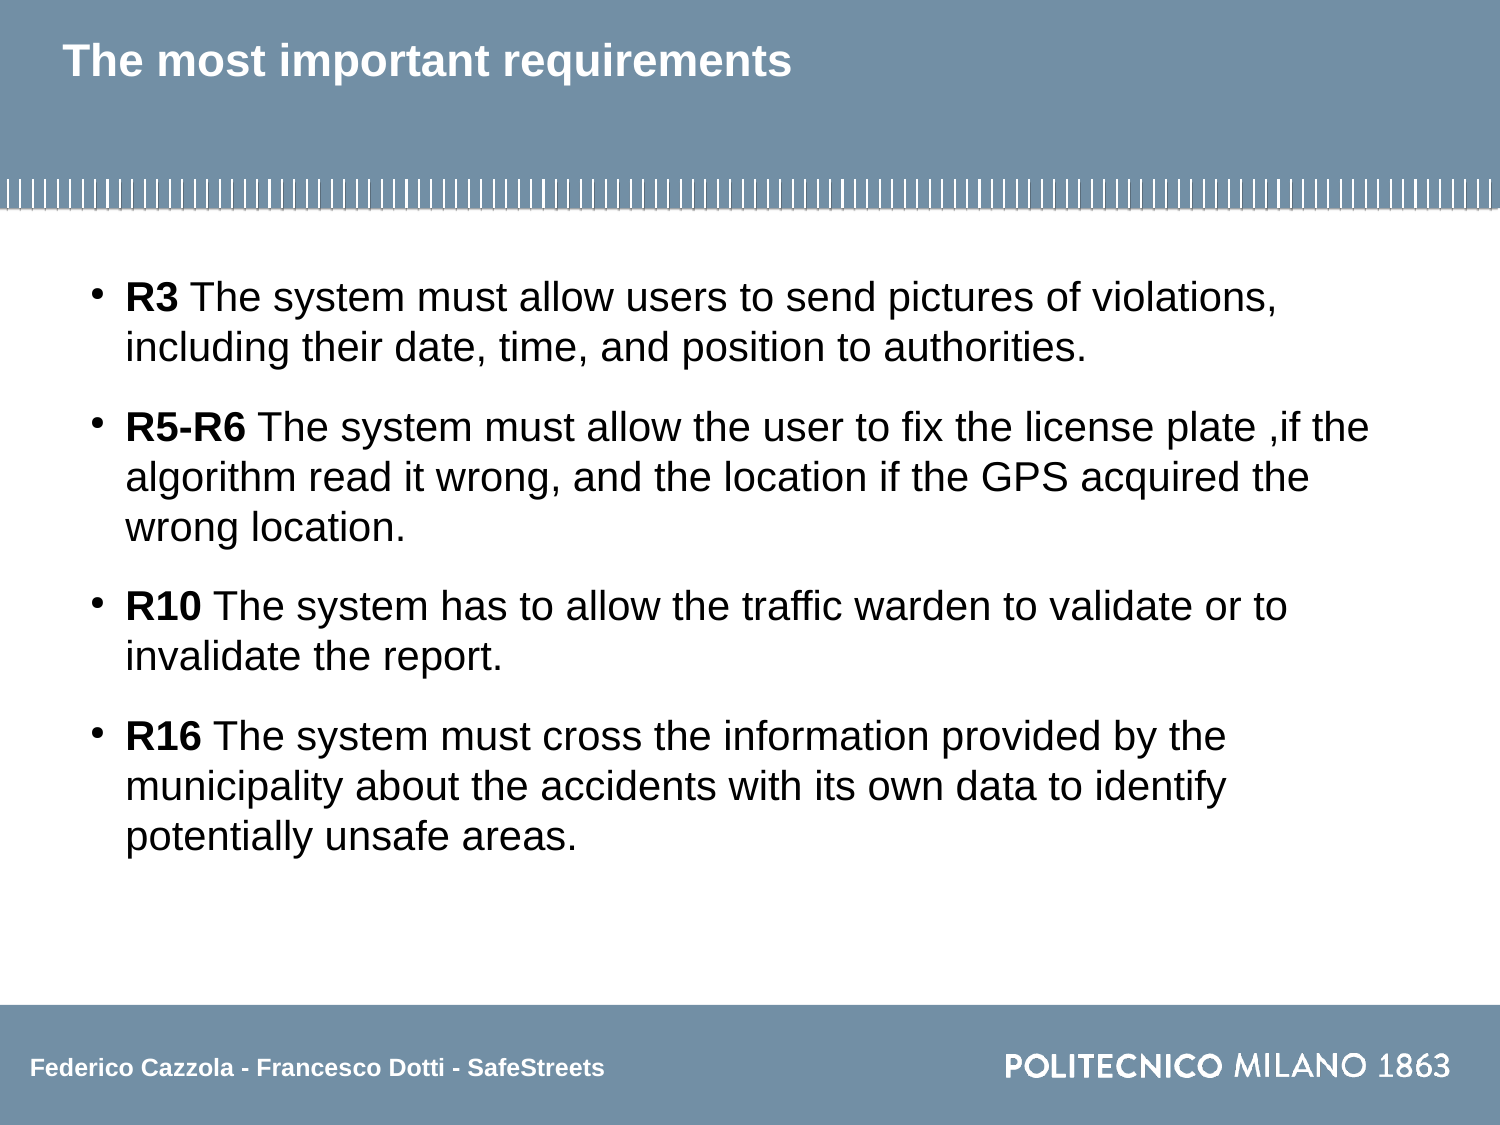

# The most important requirements
R3 The system must allow users to send pictures of violations, including their date, time, and position to authorities.
R5-R6 The system must allow the user to fix the license plate ,if the algorithm read it wrong, and the location if the GPS acquired the wrong location.
R10 The system has to allow the traffic warden to validate or to invalidate the report.
R16 The system must cross the information provided by the municipality about the accidents with its own data to identify potentially unsafe areas.